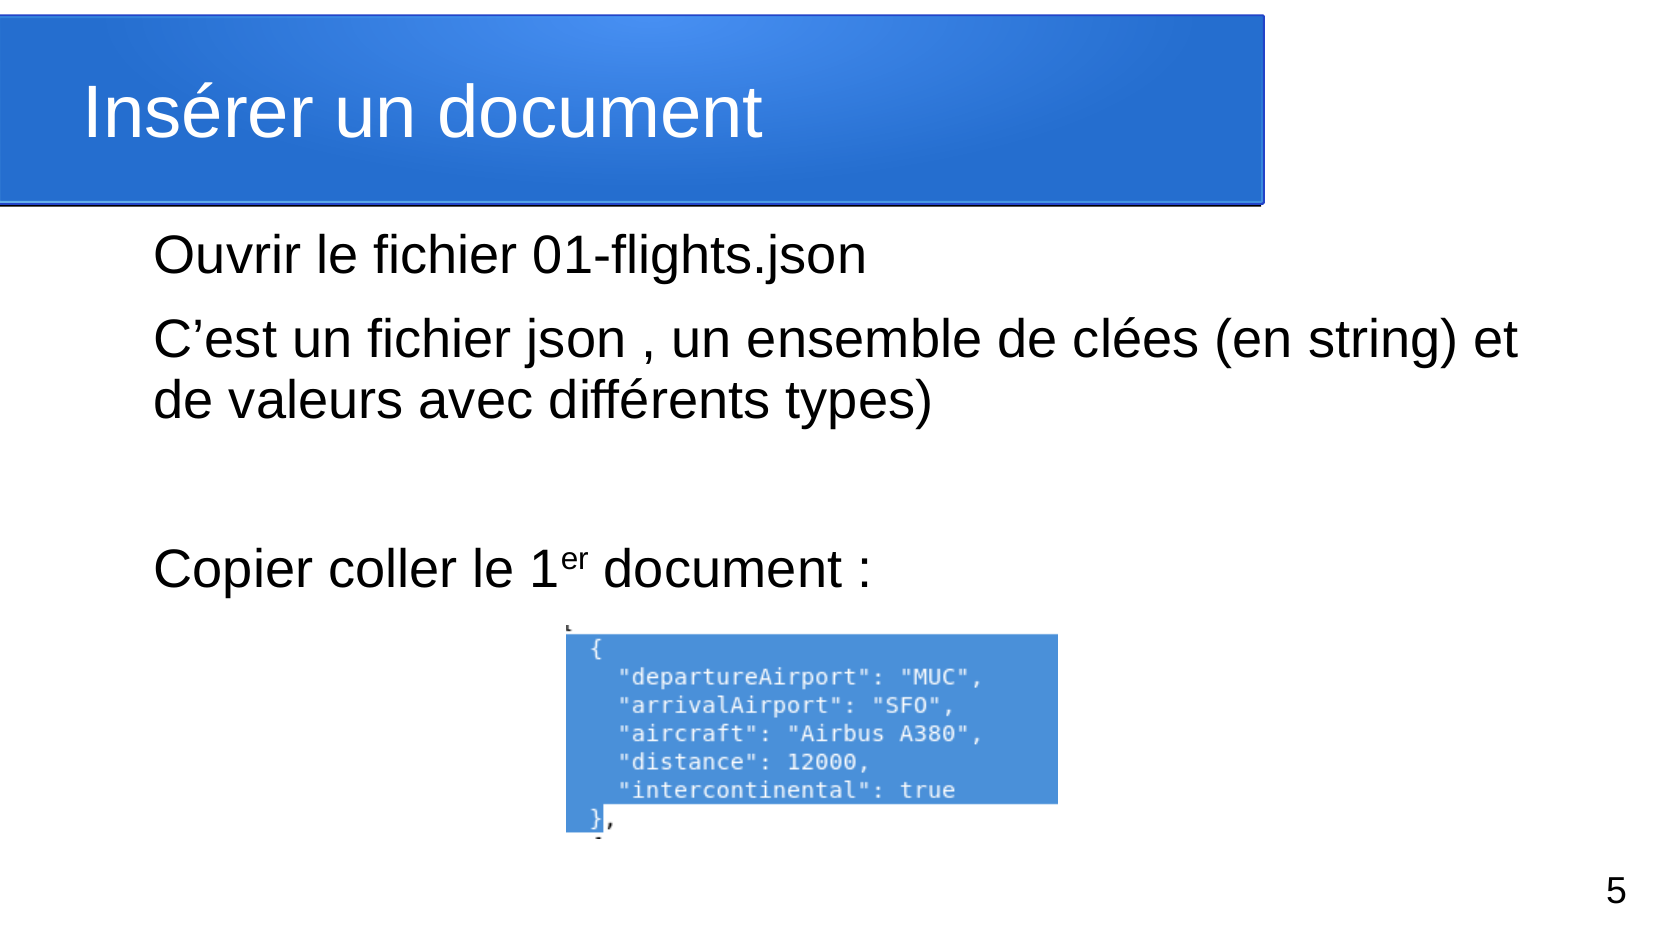

# Insérer un document
Ouvrir le fichier 01-flights.json
C’est un fichier json , un ensemble de clées (en string) et de valeurs avec différents types)
Copier coller le 1er document :
5